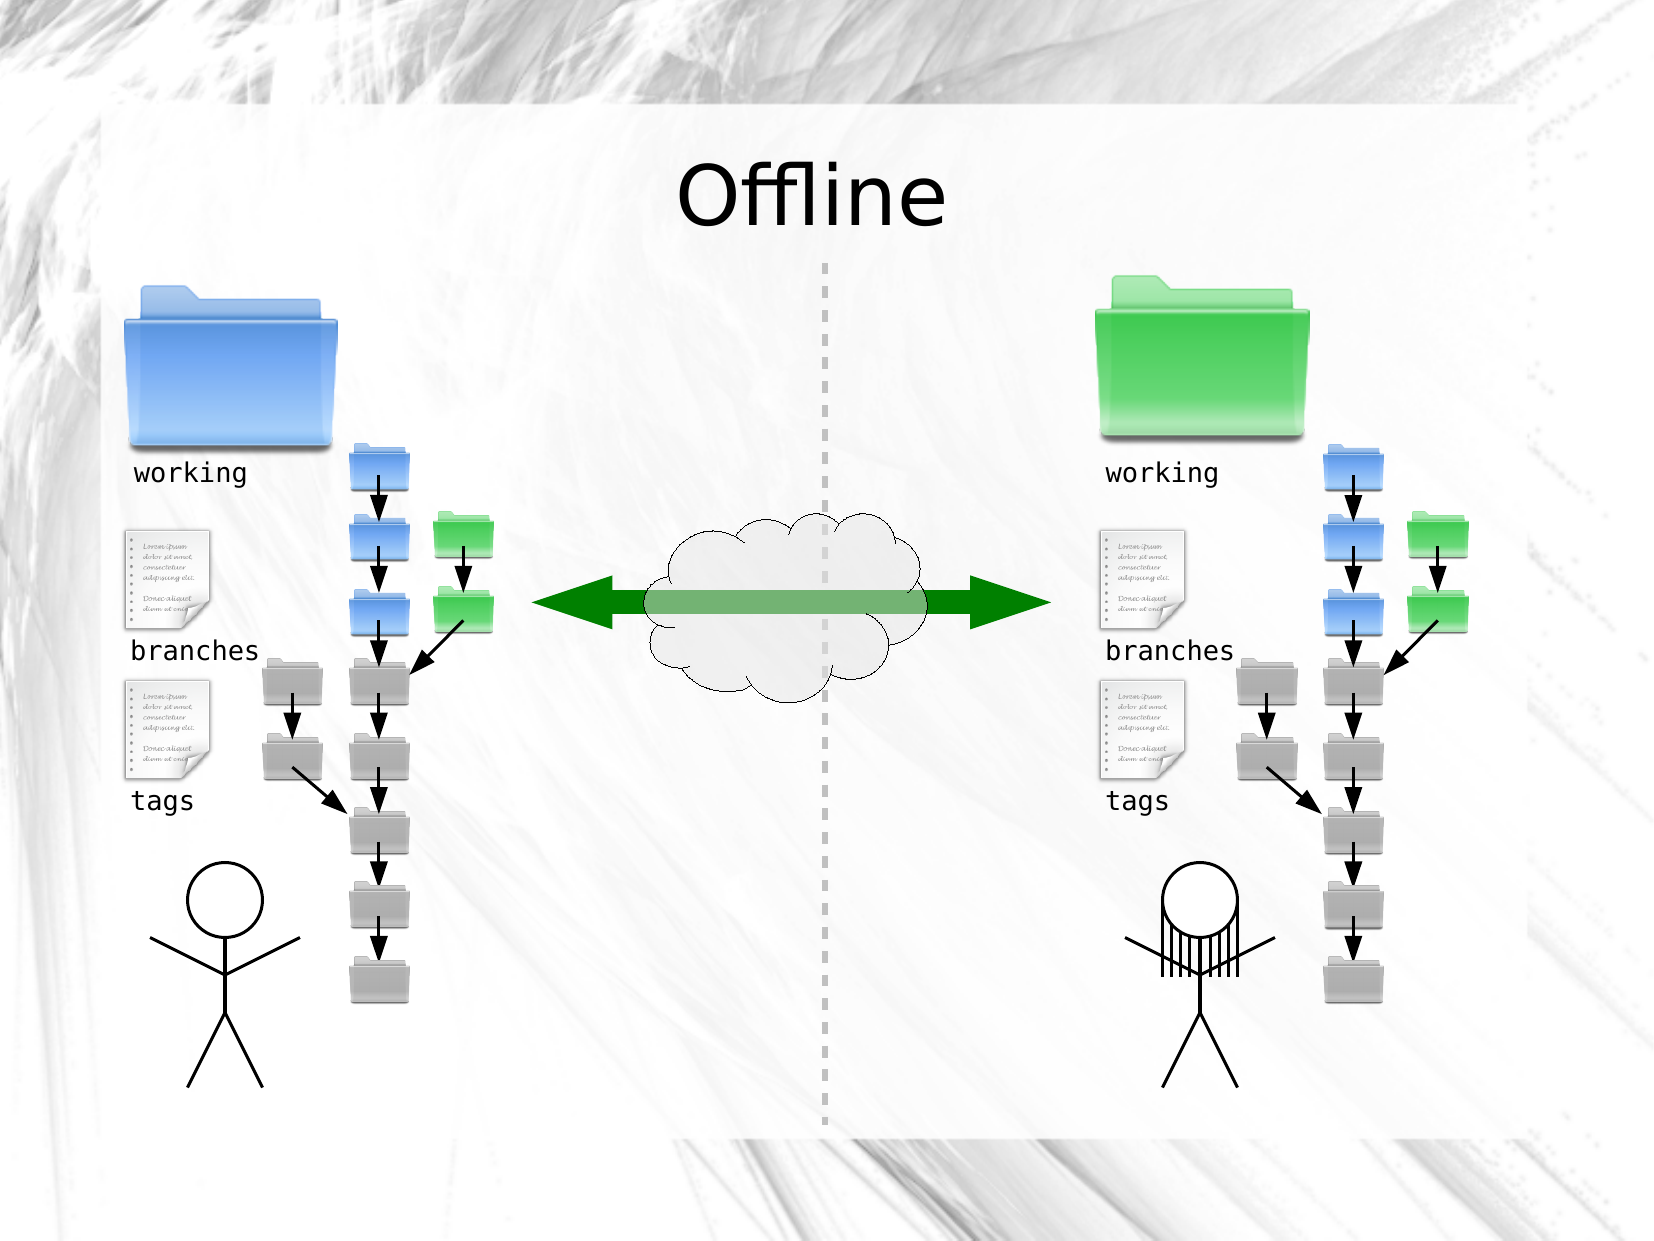

# Offline
working
working
branches
branches
tags
tags